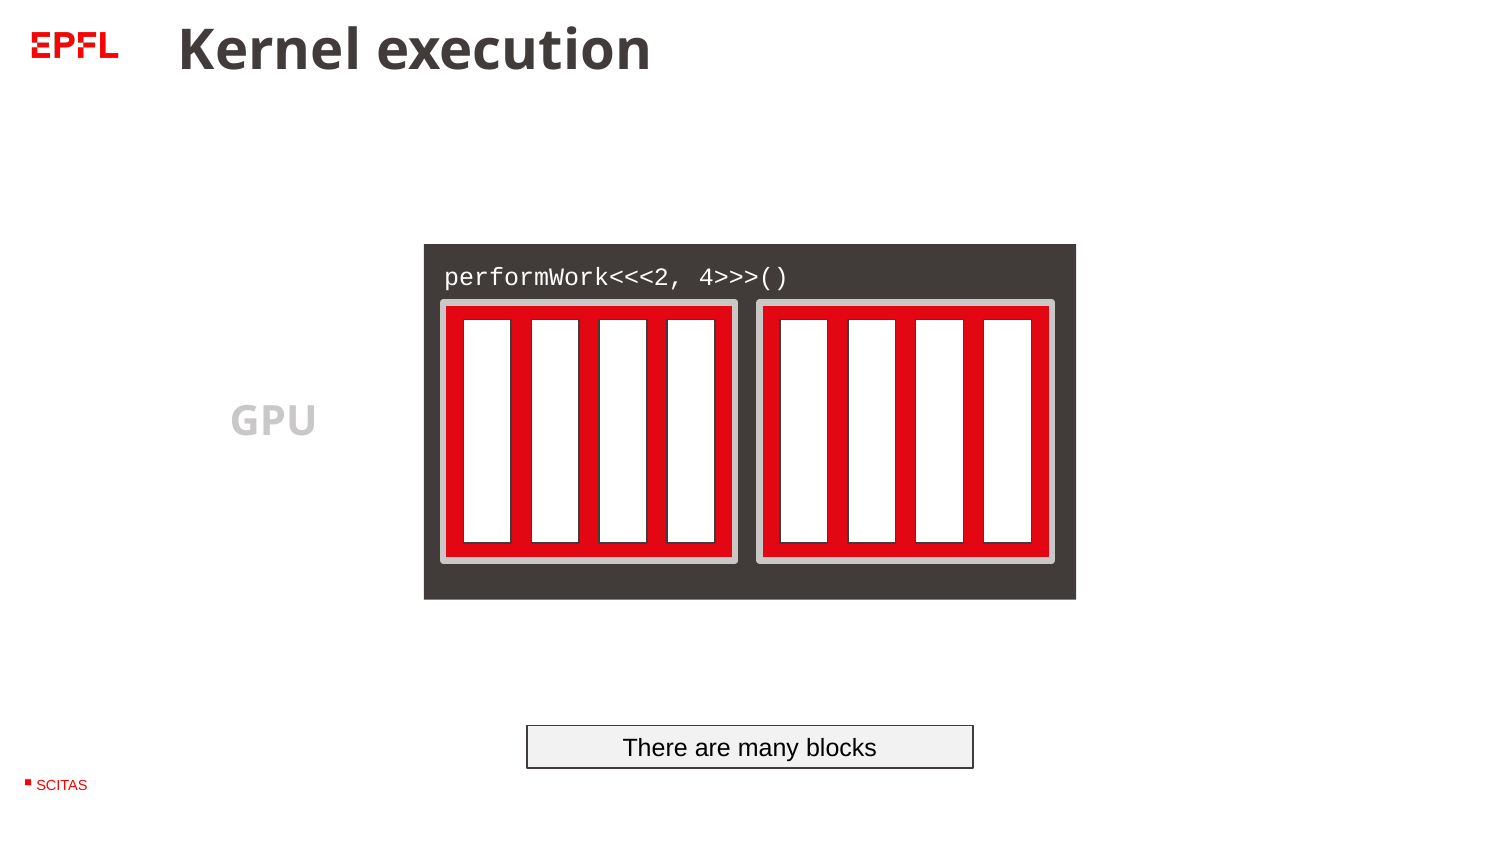

# Kernel execution
performWork<<<2, 4>>>()
GPU
There are many blocks